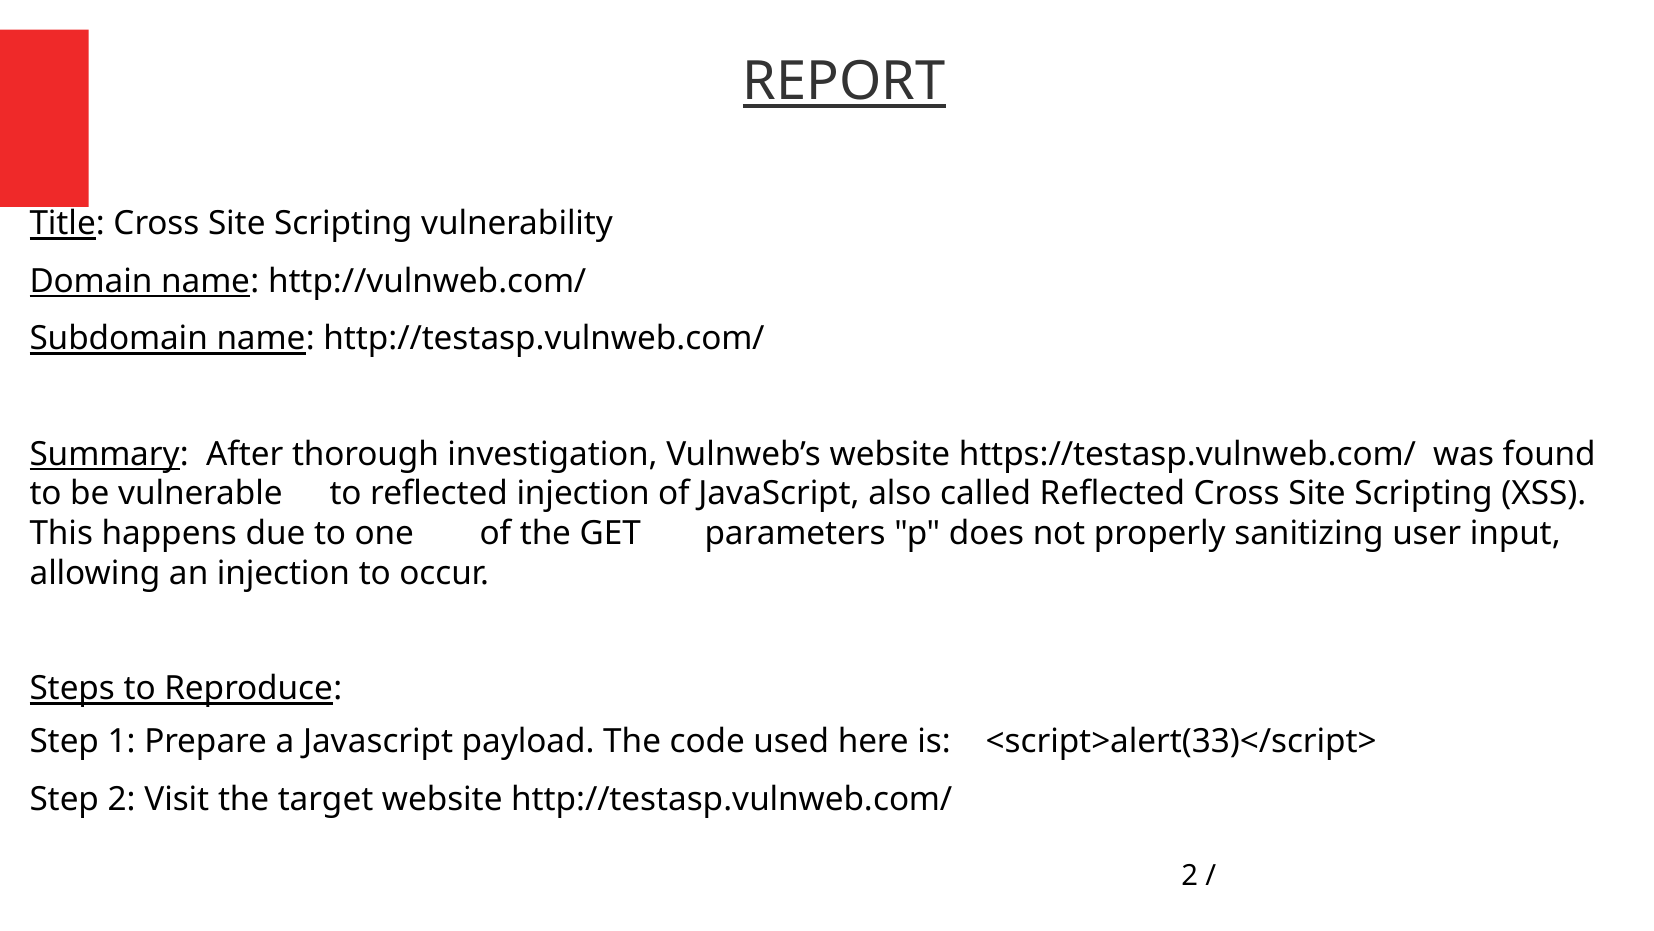

# REPORT
Title: Cross Site Scripting vulnerability
Domain name: http://vulnweb.com/
Subdomain name: http://testasp.vulnweb.com/
Summary: After thorough investigation, Vulnweb’s website https://testasp.vulnweb.com/ was found to be vulnerable 	to reflected injection of JavaScript, also called Reflected Cross Site Scripting (XSS). This happens due to one 	of the GET 	parameters "p" does not properly sanitizing user input, allowing an injection to occur.
Steps to Reproduce:
Step 1: Prepare a Javascript payload. The code used here is: <script>alert(33)</script>
Step 2: Visit the target website http://testasp.vulnweb.com/